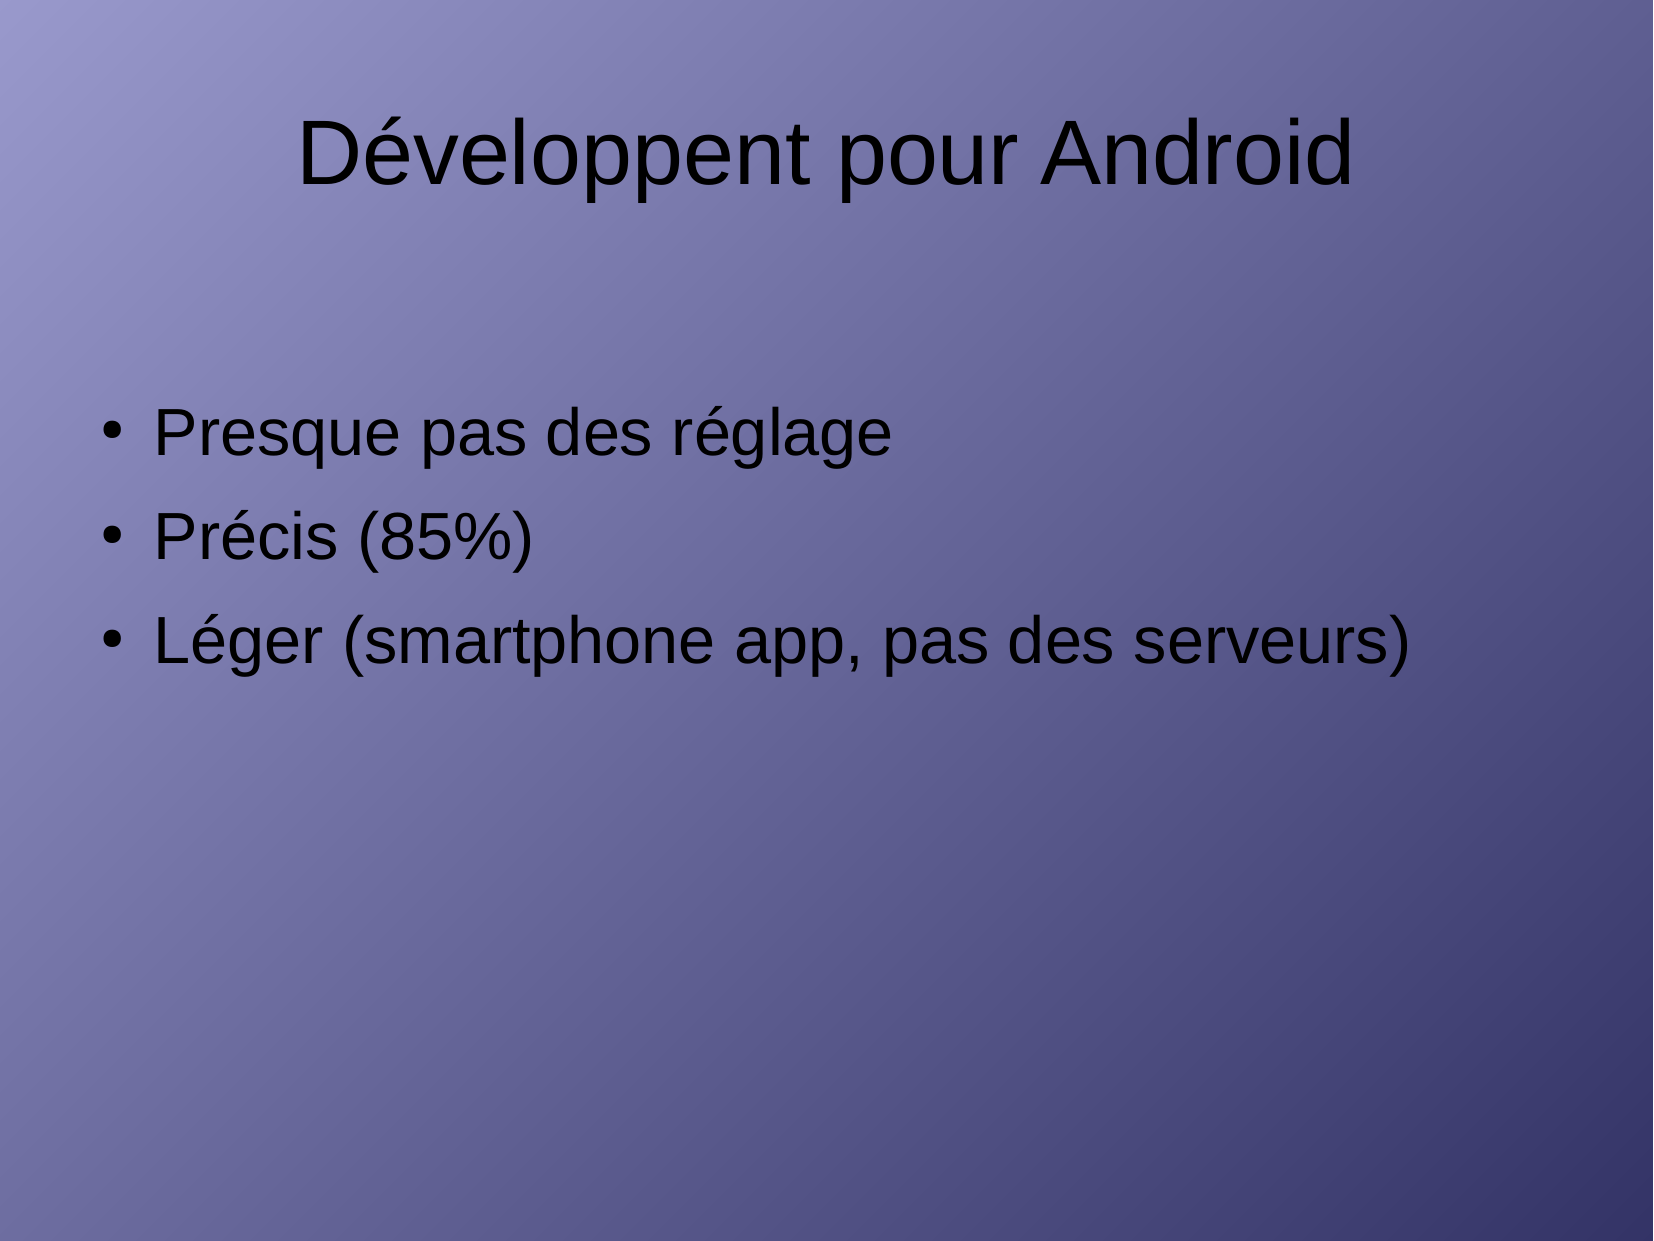

# Développent pour Android
Presque pas des réglage
Précis (85%)
Léger (smartphone app, pas des serveurs)